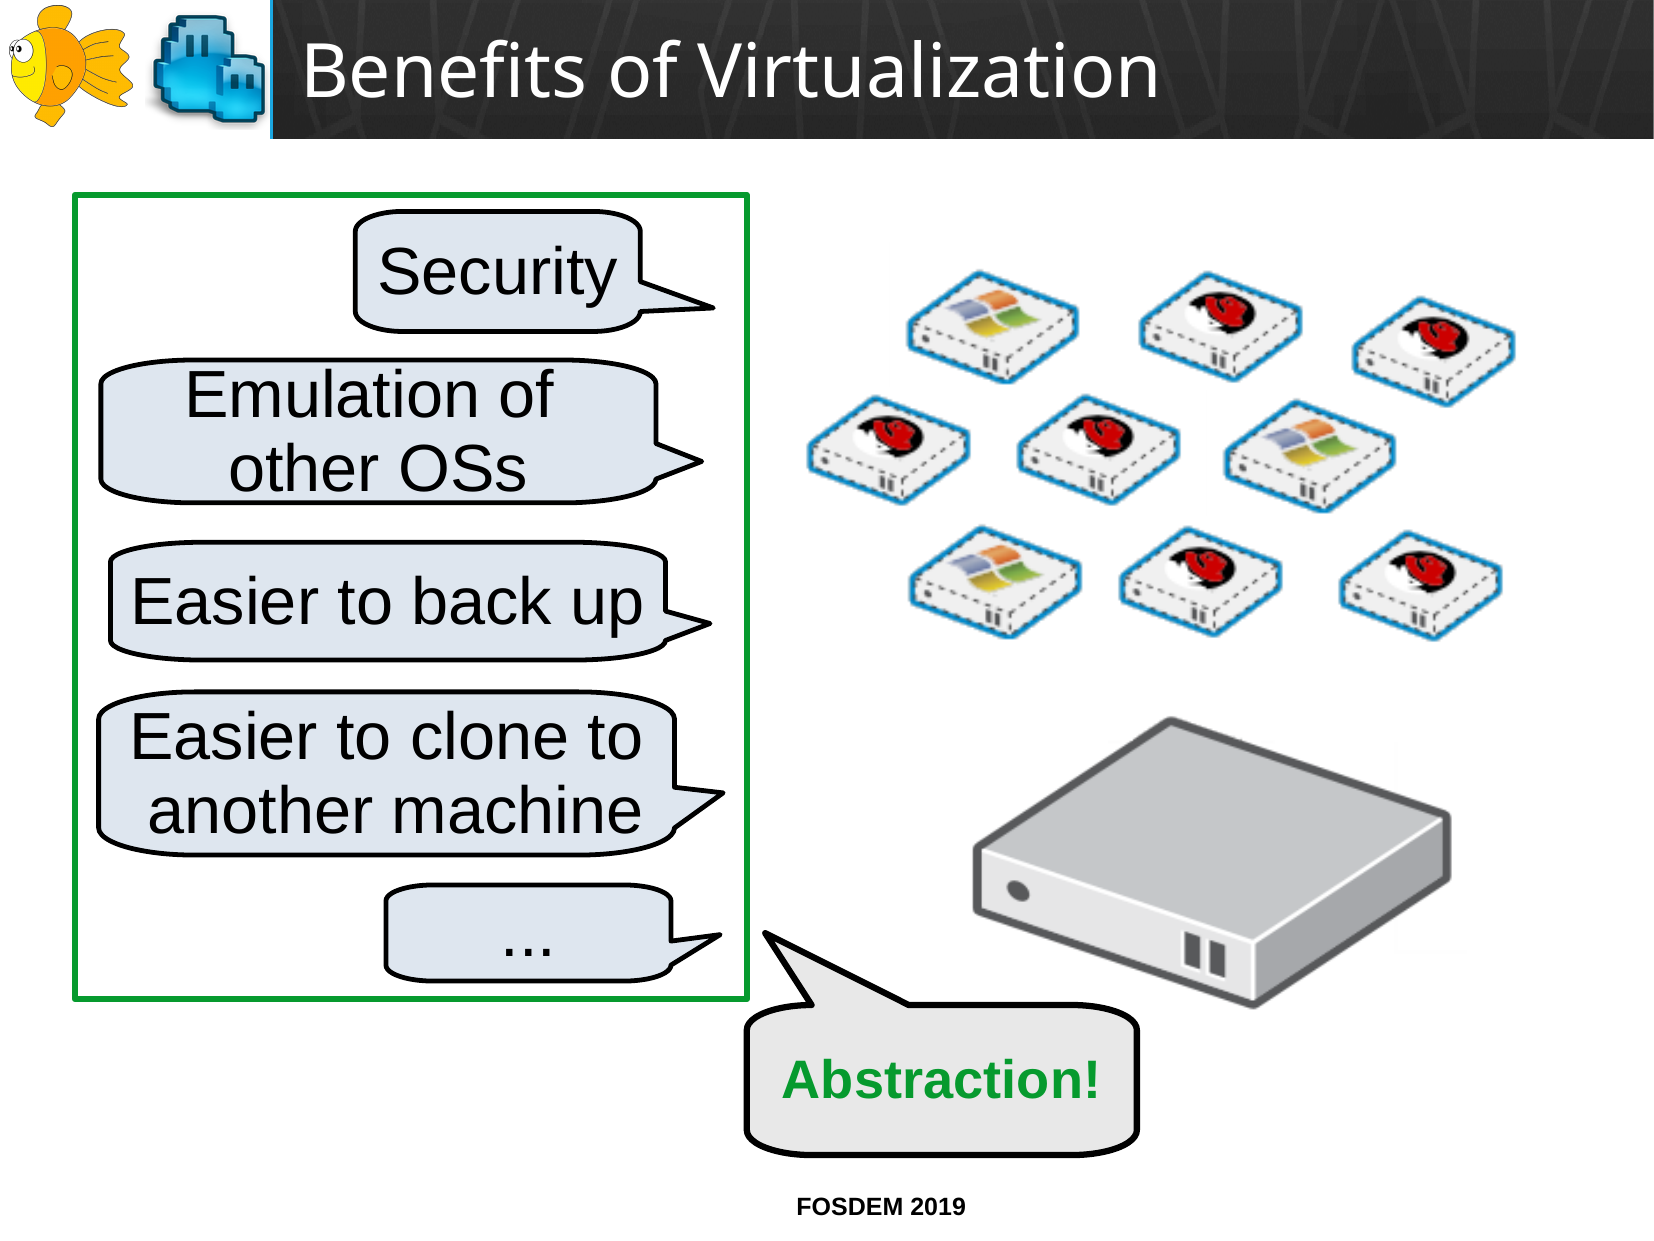

# Benefits of Virtualization
Security
Emulation of
other OSs
Easier to back up
Easier to clone to
 another machine
...
Abstraction!